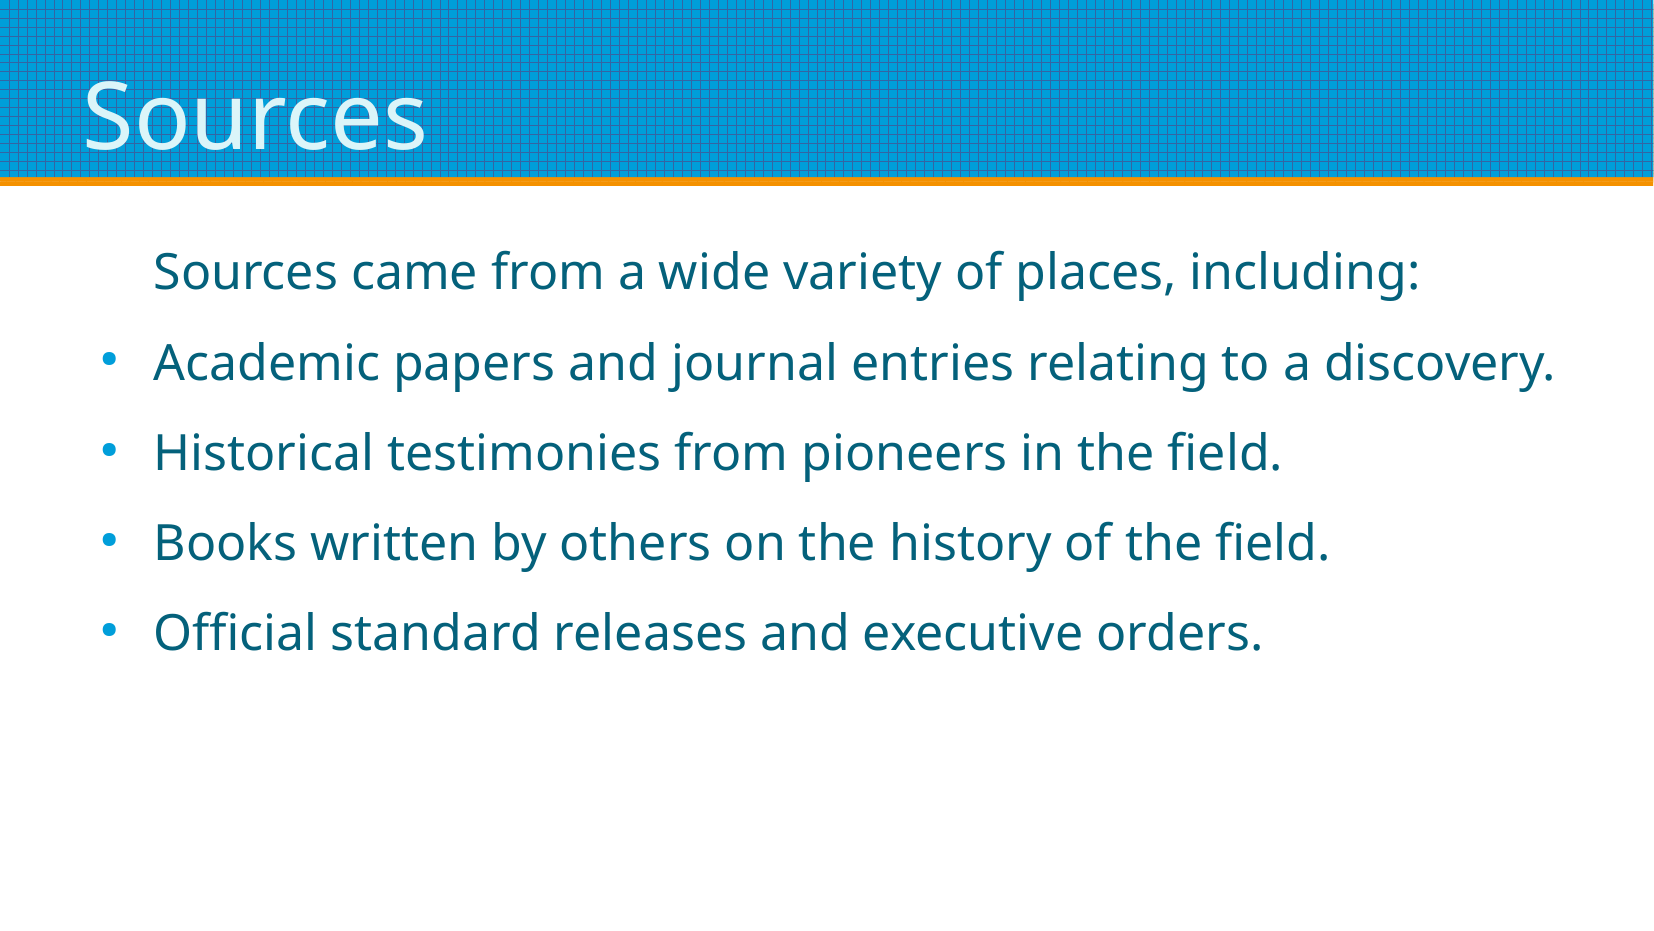

# Sources
Sources came from a wide variety of places, including:
Academic papers and journal entries relating to a discovery.
Historical testimonies from pioneers in the field.
Books written by others on the history of the field.
Official standard releases and executive orders.